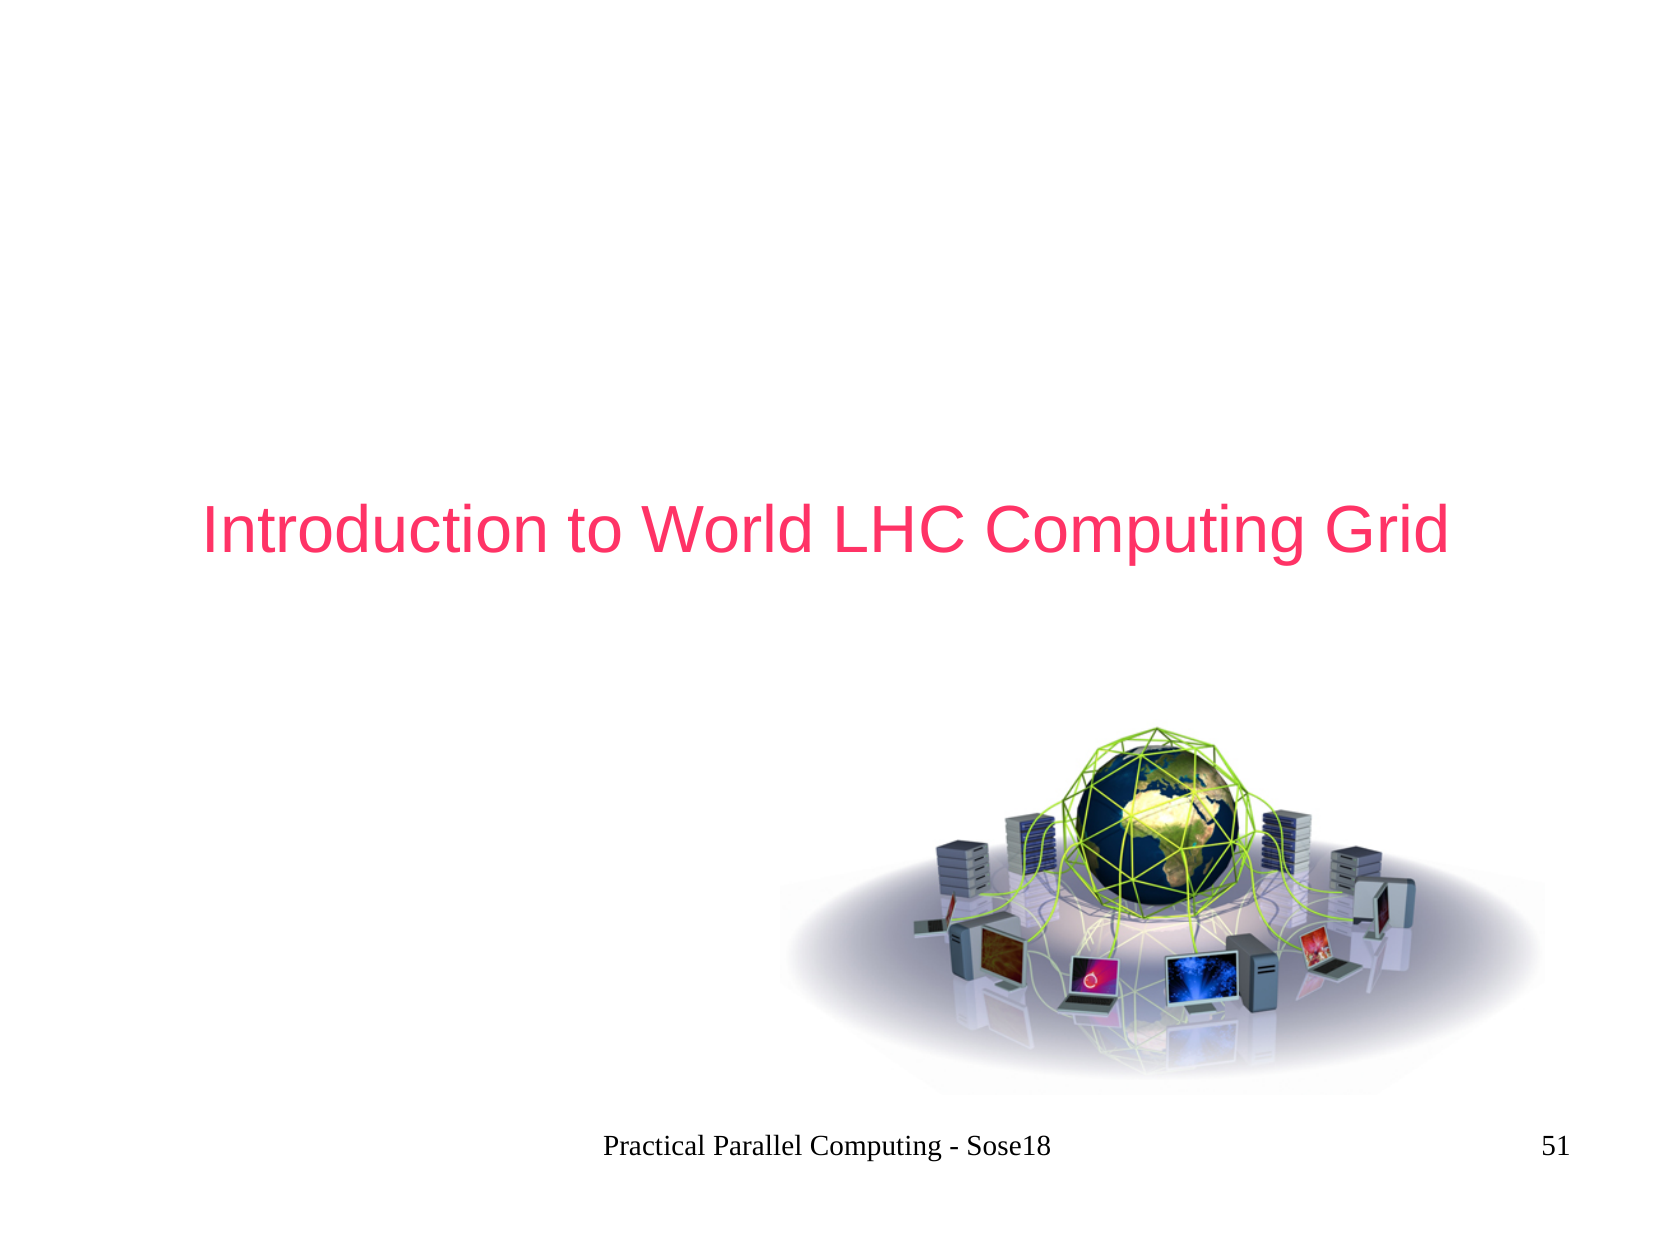

# Introduction to World LHC Computing Grid
Practical Parallel Computing - Sose18
51